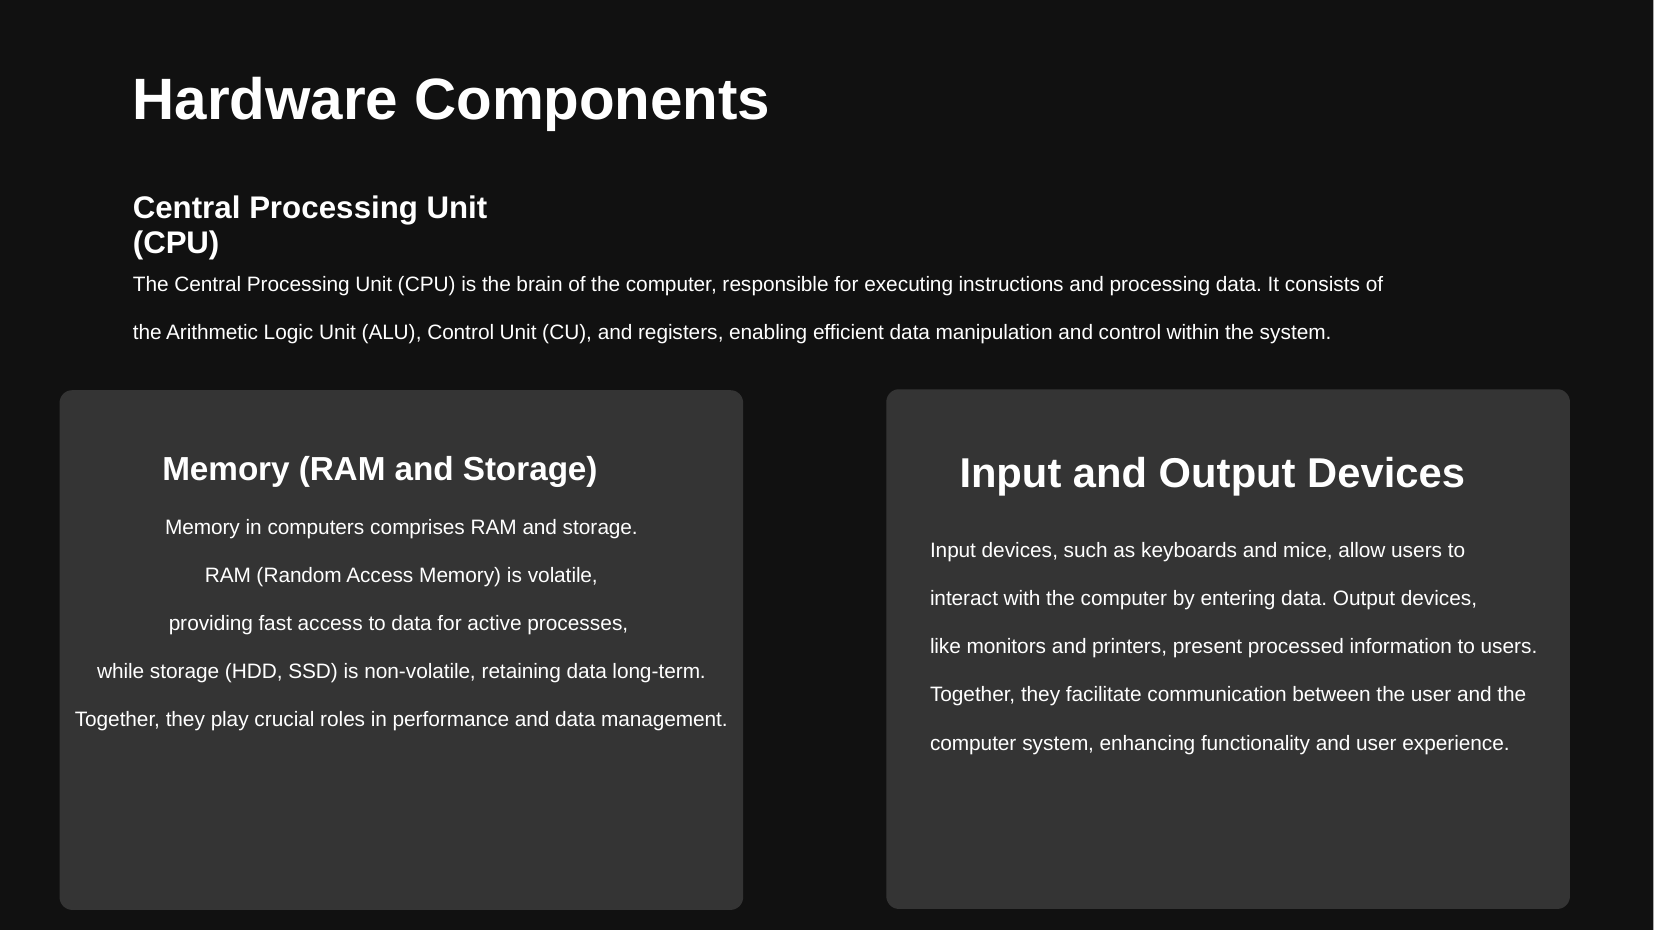

Hardware Components
Central Processing Unit (CPU)
The Central Processing Unit (CPU) is the brain of the computer, responsible for executing instructions and processing data. It consists of
the Arithmetic Logic Unit (ALU), Control Unit (CU), and registers, enabling efficient data manipulation and control within the system.
Memory in computers comprises RAM and storage.
RAM (Random Access Memory) is volatile,
providing fast access to data for active processes,
while storage (HDD, SSD) is non-volatile, retaining data long-term.
Together, they play crucial roles in performance and data management.
Memory (RAM and Storage)
Input and Output Devices
Input devices, such as keyboards and mice, allow users to
interact with the computer by entering data. Output devices,
like monitors and printers, present processed information to users.
Together, they facilitate communication between the user and the
computer system, enhancing functionality and user experience.